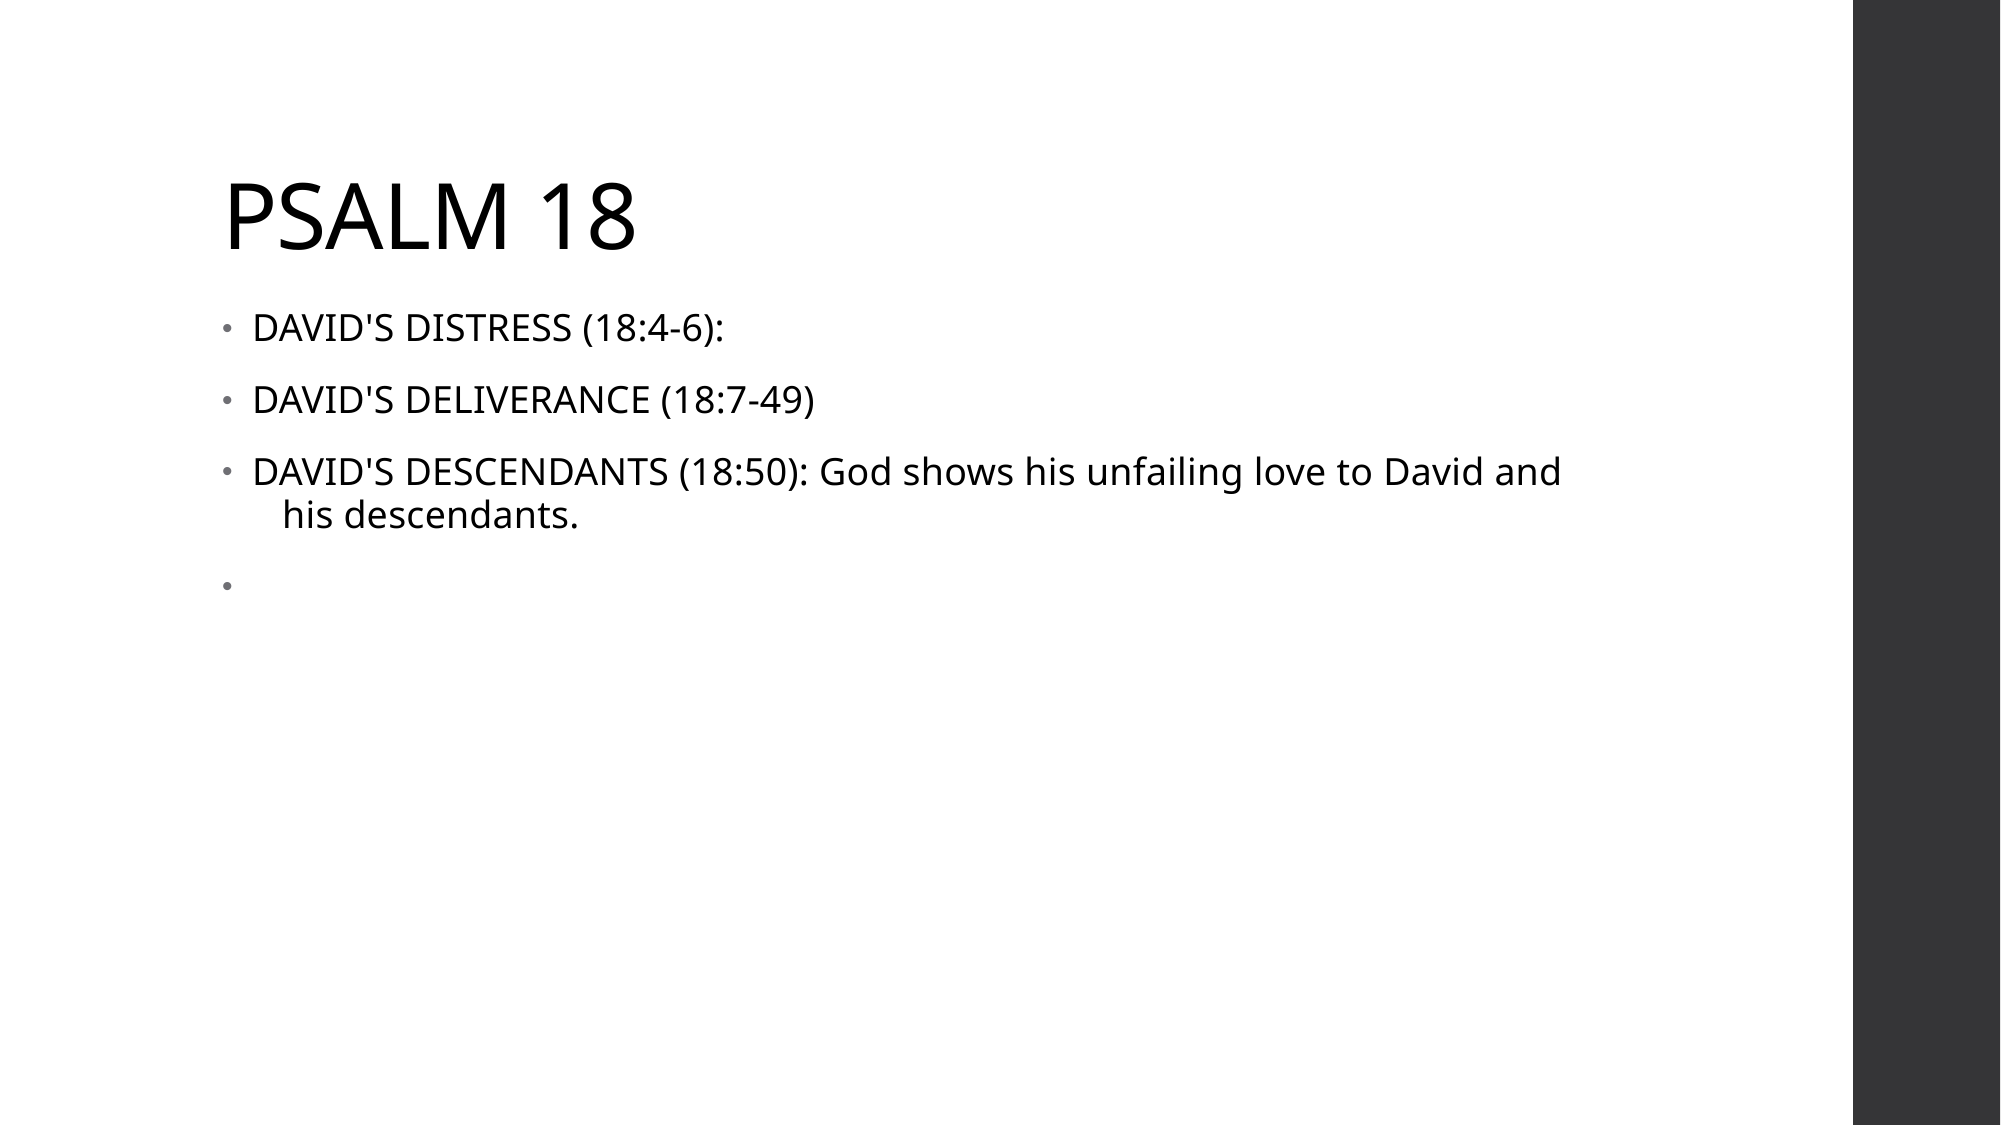

# PSALM 18
DAVID'S DISTRESS (18:4-6):
DAVID'S DELIVERANCE (18:7-49)
DAVID'S DESCENDANTS (18:50): God shows his unfailing love to David and his descendants.